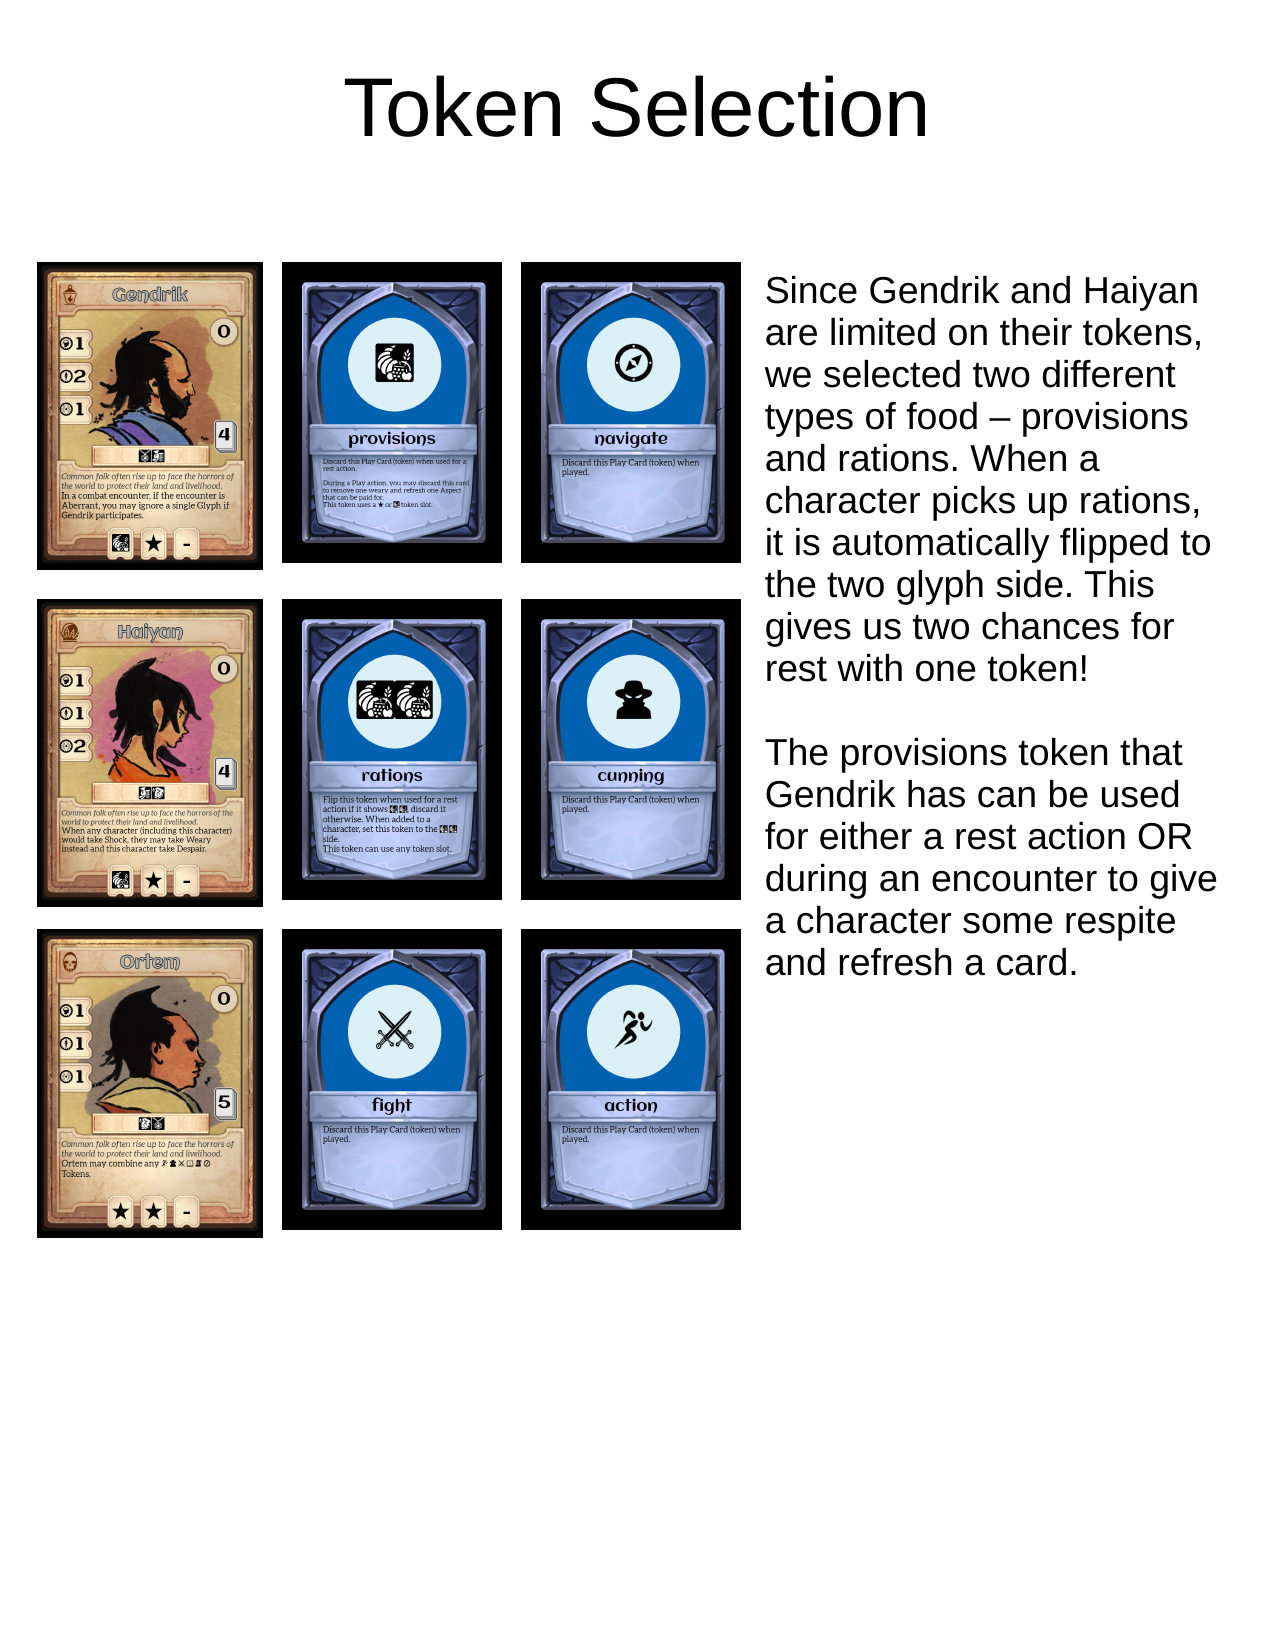

# Token Selection
Since Gendrik and Haiyan are limited on their tokens, we selected two different types of food – provisions and rations. When a character picks up rations, it is automatically flipped to the two glyph side. This gives us two chances for rest with one token!
The provisions token that Gendrik has can be used for either a rest action OR during an encounter to give a character some respite and refresh a card.